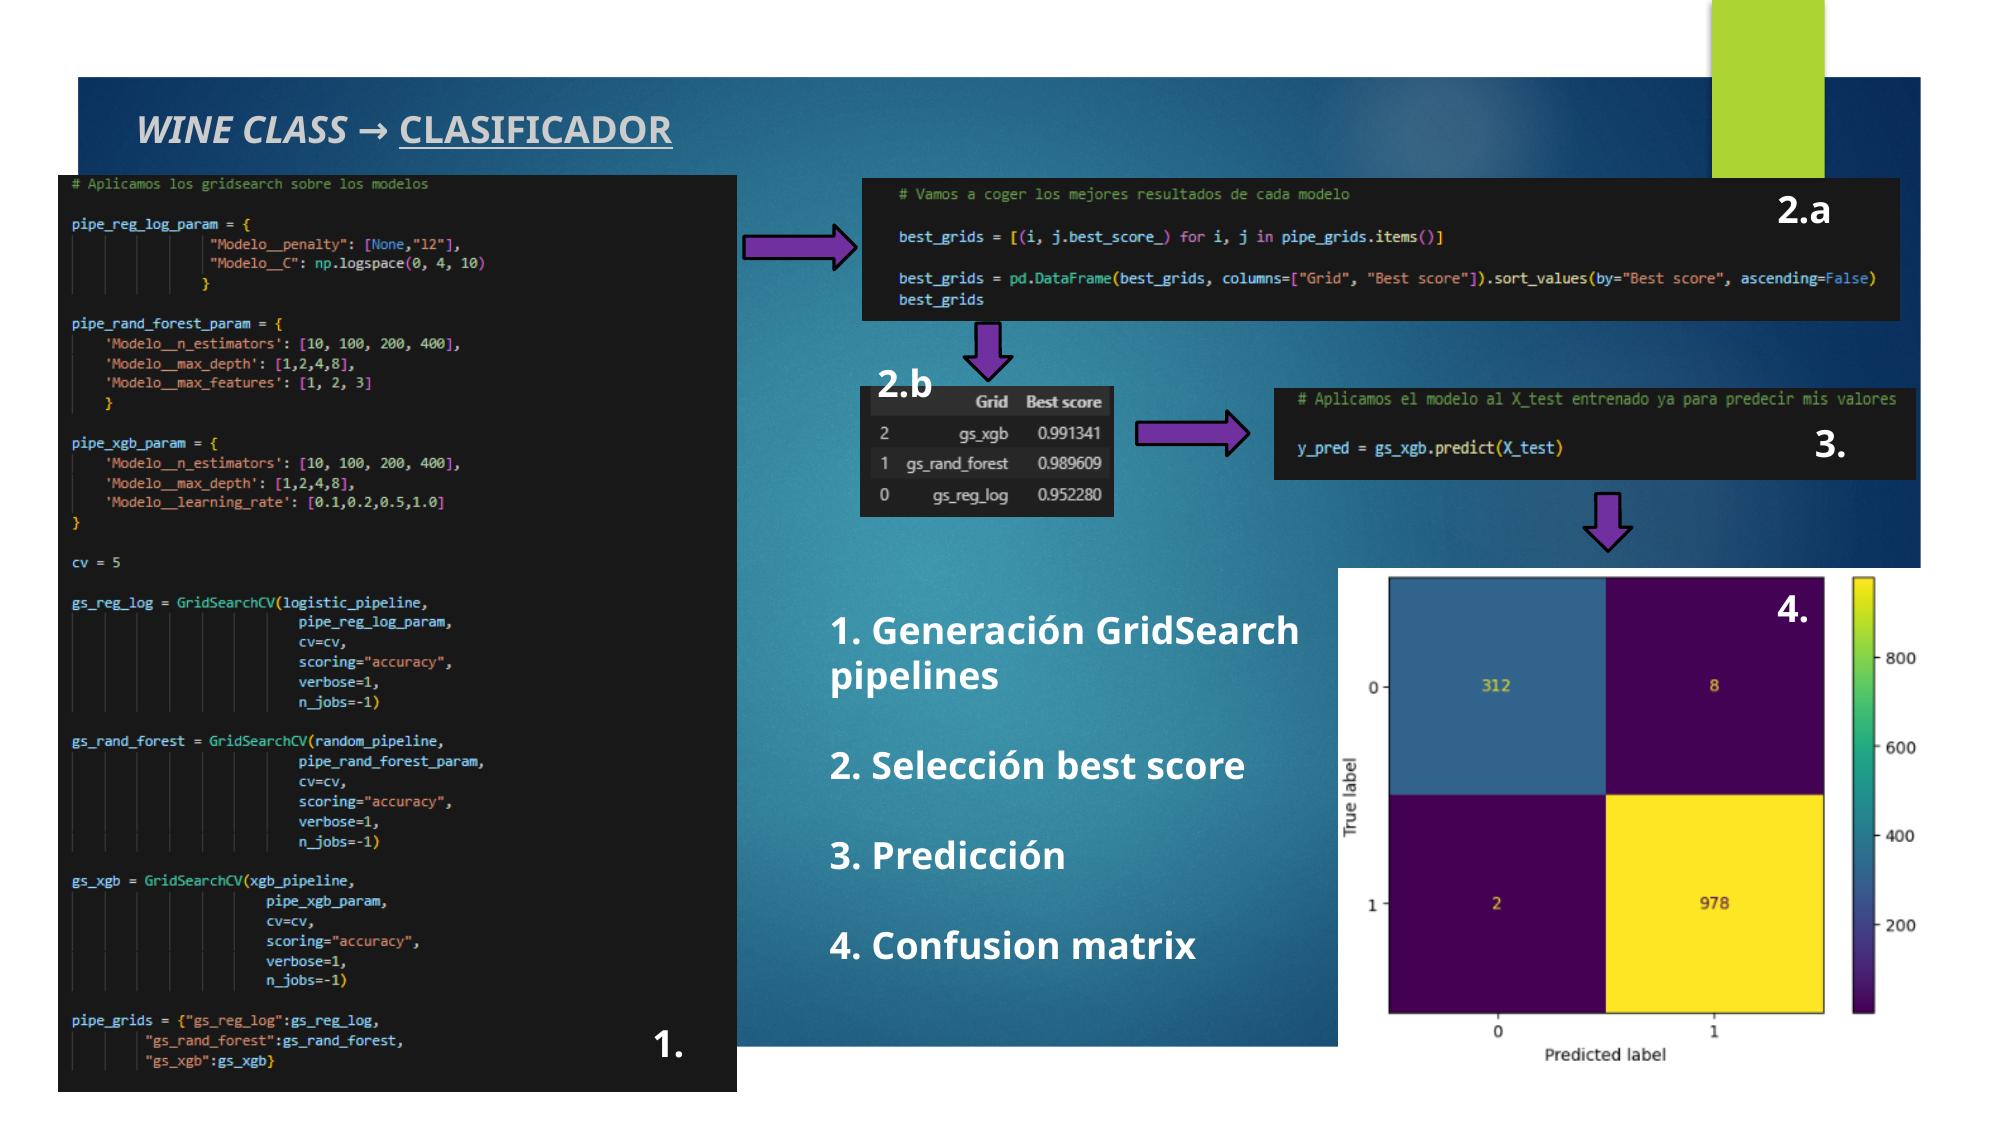

WINE CLASS → CLASIFICADOR
2.a
2.b
3.
4.
1. Generación GridSearch pipelines
2. Selección best score
3. Predicción
4. Confusion matrix
1.